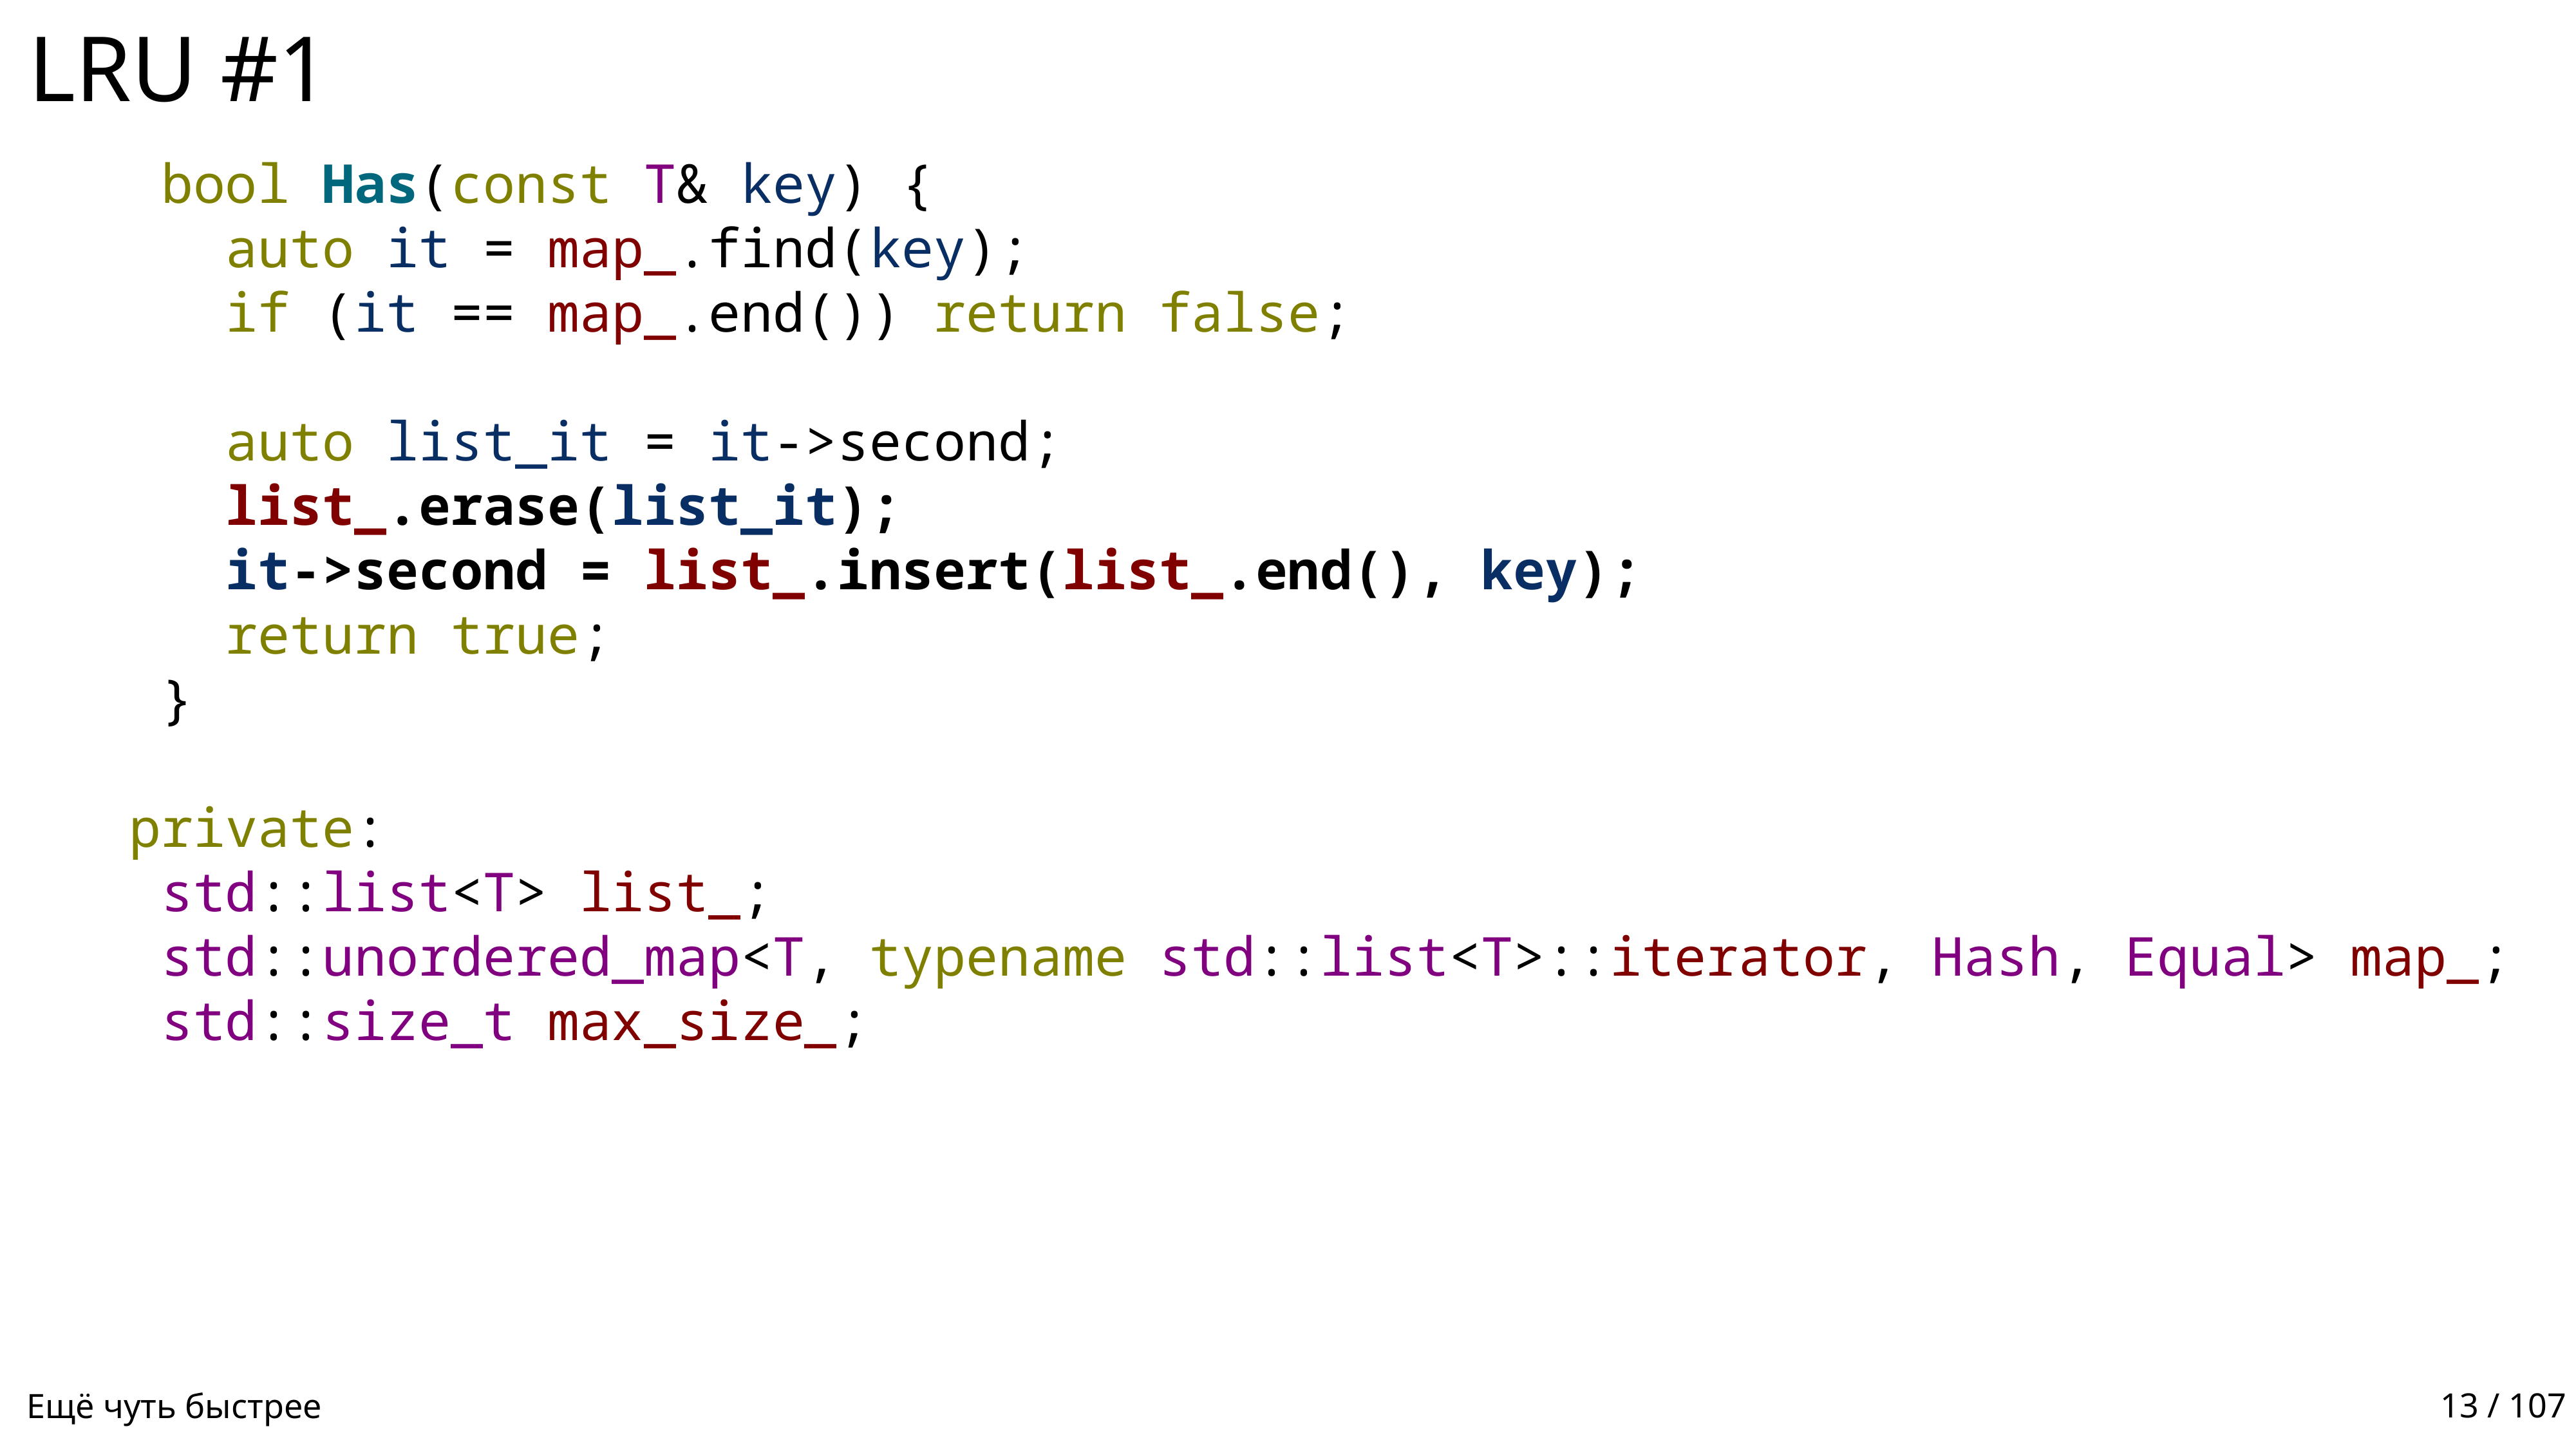

# LRU #1
 bool Has(const T& key) {
 auto it = map_.find(key);
 if (it == map_.end()) return false;
 auto list_it = it->second;
 list_.erase(list_it);
 it->second = list_.insert(list_.end(), key);
 return true;
 }
 private:
 std::list<T> list_;
 std::unordered_map<T, typename std::list<T>::iterator, Hash, Equal> map_;
 std::size_t max_size_;
Ещё чуть быстрее